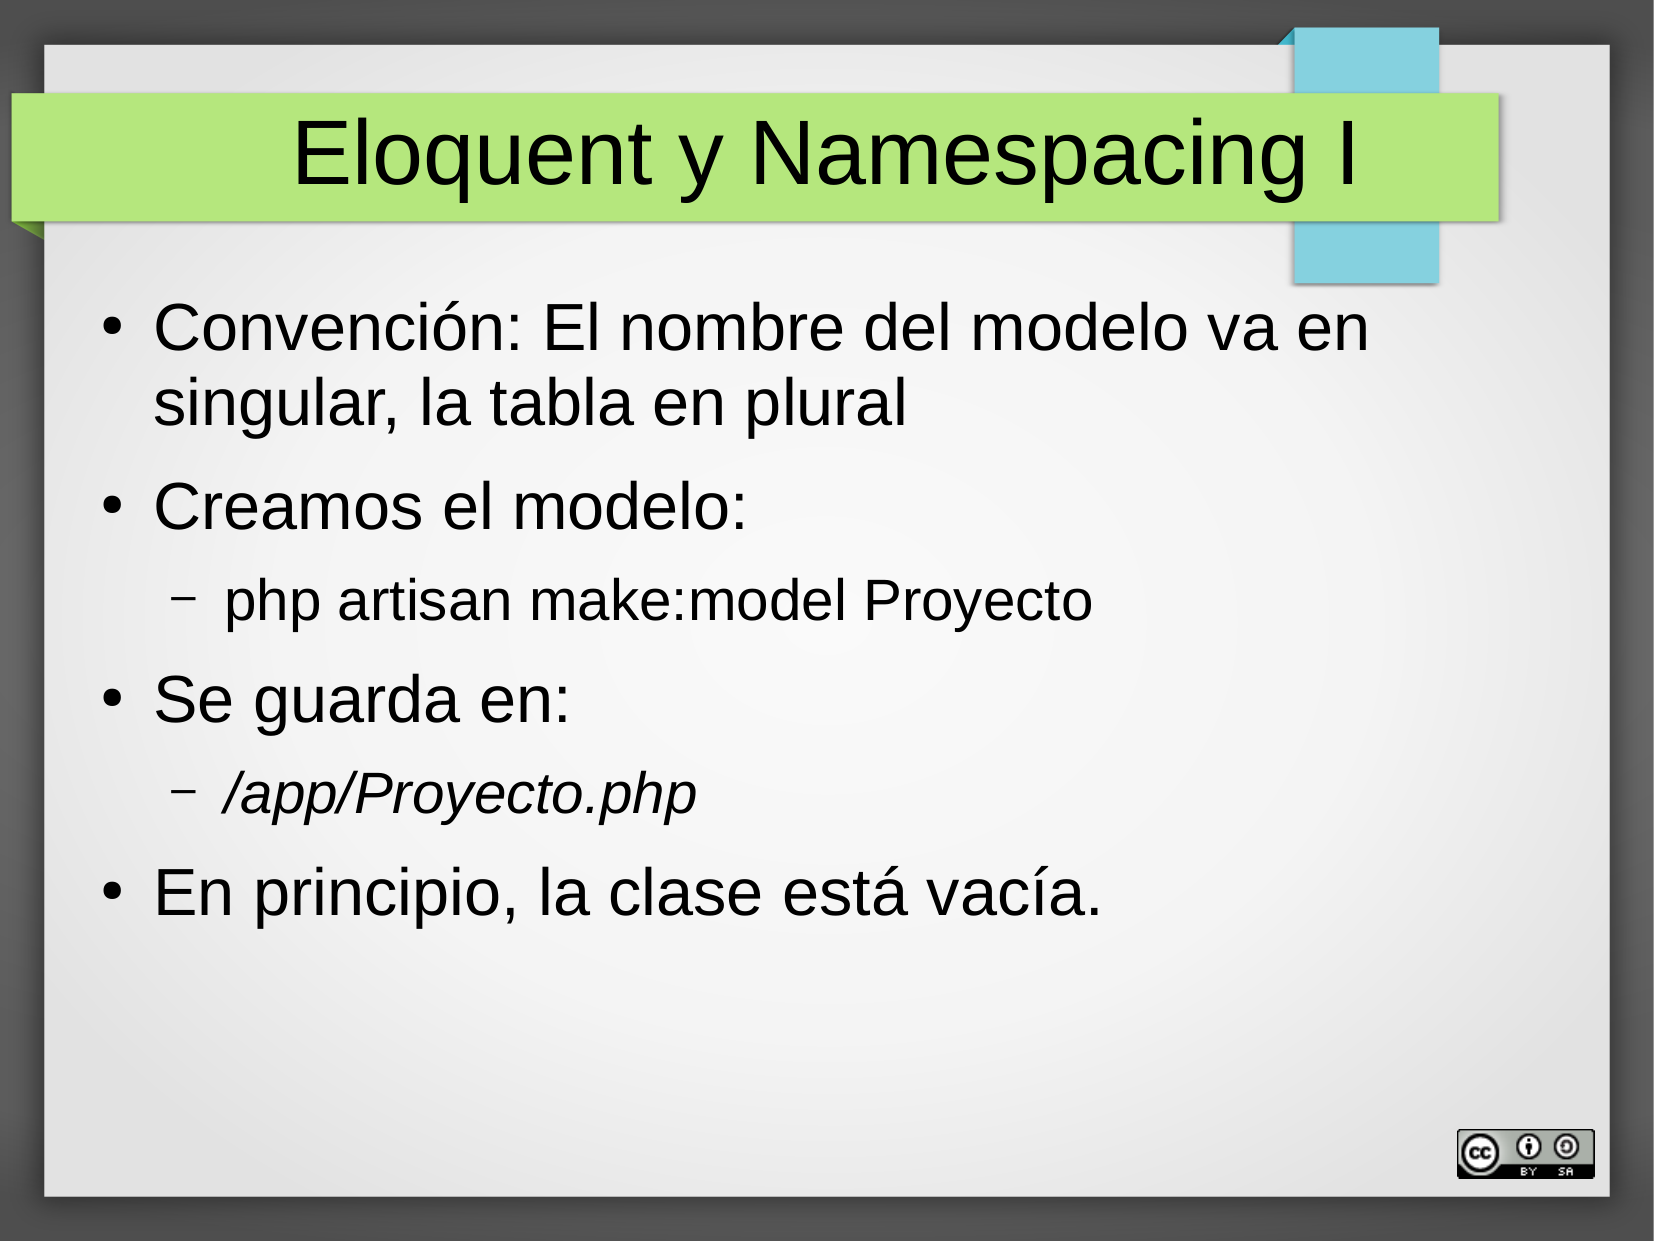

# Eloquent y Namespacing I
Convención: El nombre del modelo va en singular, la tabla en plural
Creamos el modelo:
php artisan make:model Proyecto
Se guarda en:
/app/Proyecto.php
En principio, la clase está vacía.